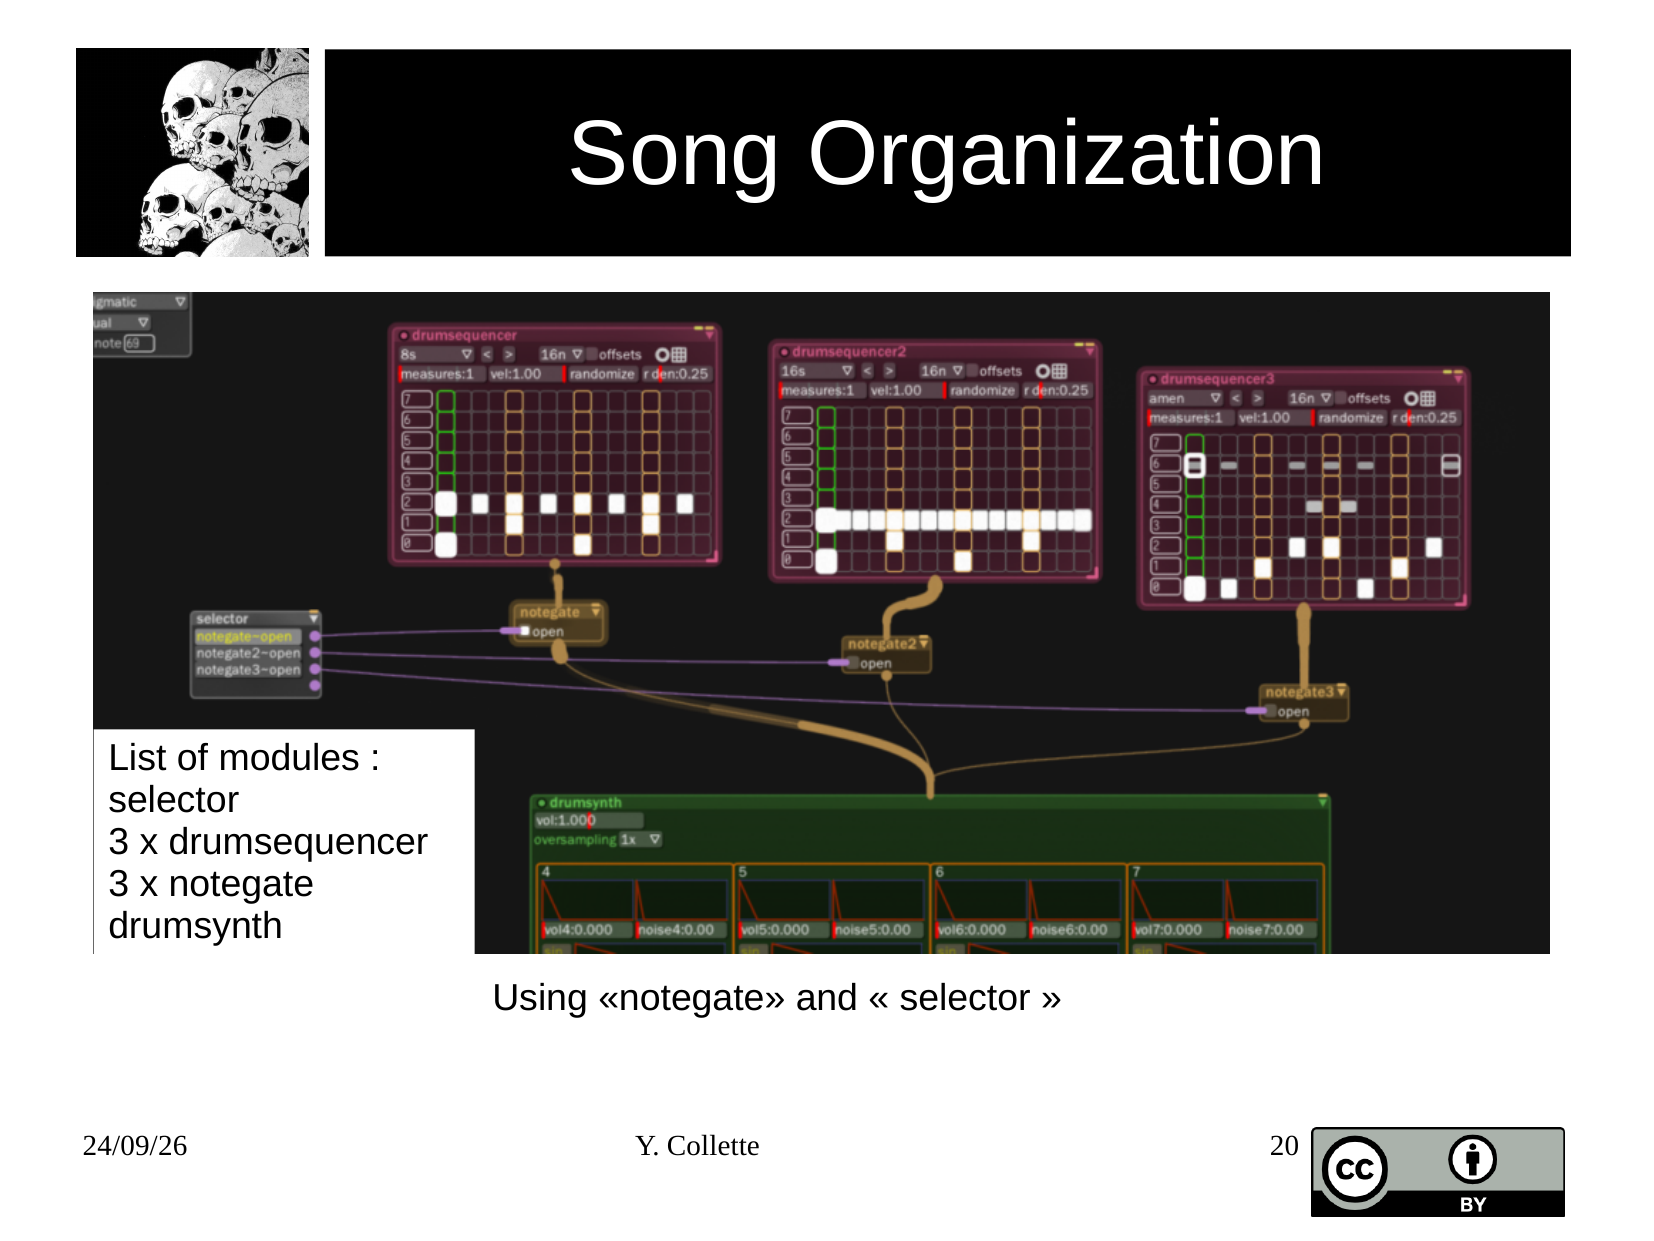

# Song Organization
List of modules :
selector
3 x drumsequencer
3 x notegate
drumsynth
Using «notegate» and « selector »
Y. Collette
20